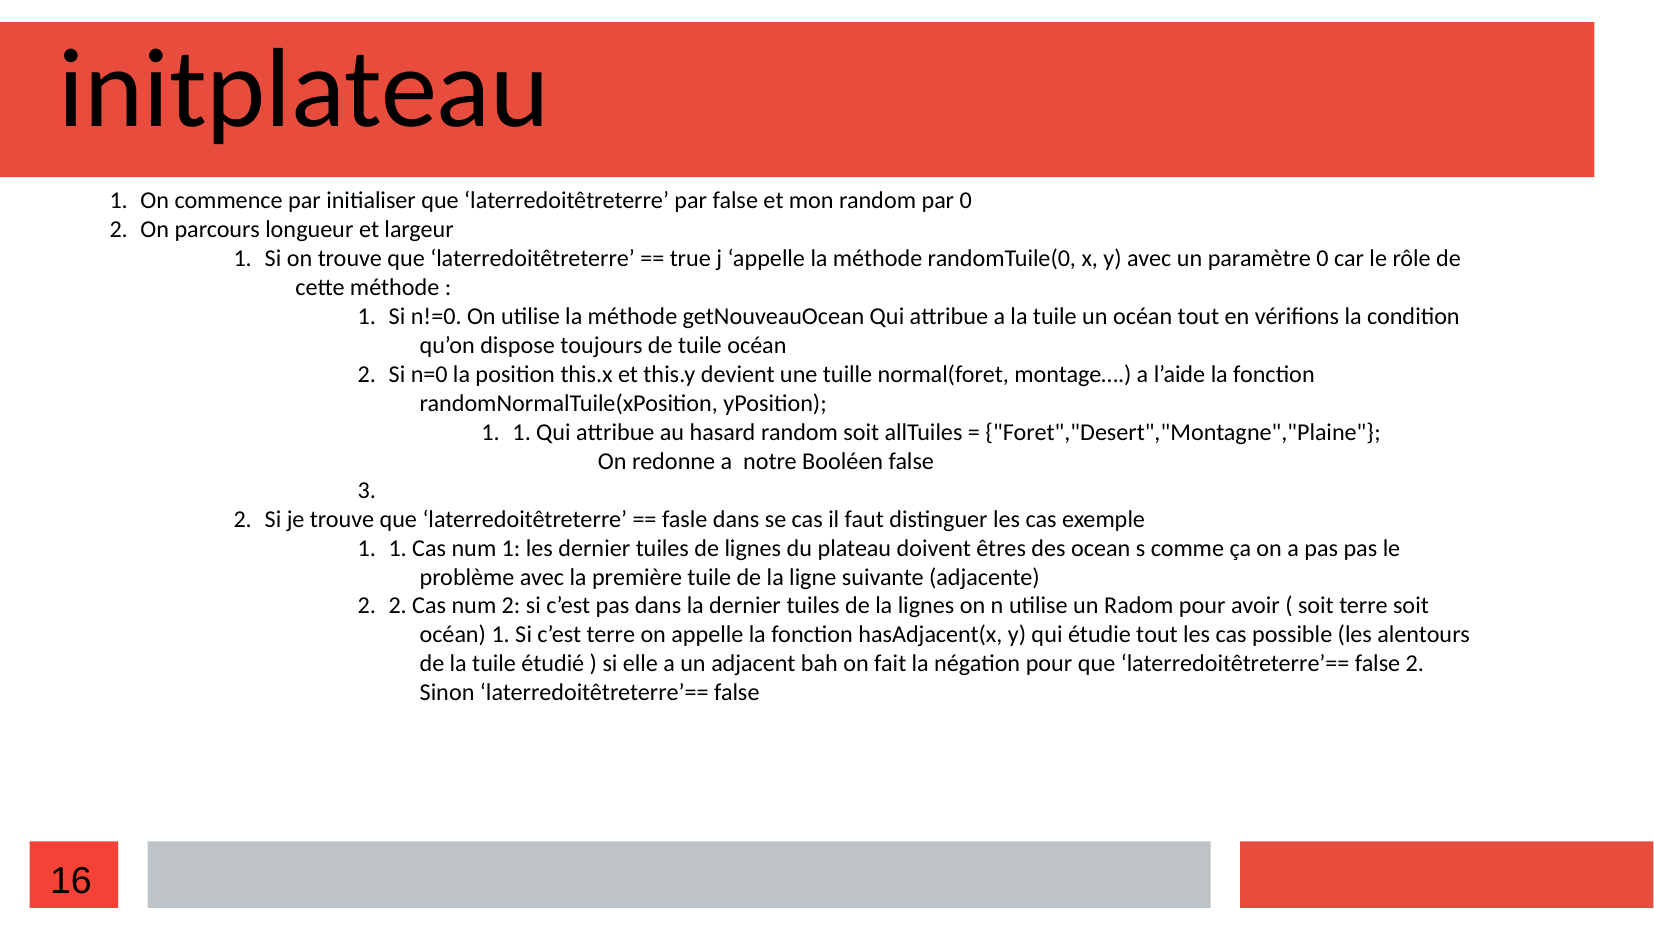

# initplateau
On commence par initialiser que ‘laterredoitêtreterre’ par false et mon random par 0
On parcours longueur et largeur
Si on trouve que ‘laterredoitêtreterre’ == true j ‘appelle la méthode randomTuile(0, x, y) avec un paramètre 0 car le rôle de cette méthode :
Si n!=0. On utilise la méthode getNouveauOcean Qui attribue a la tuile un océan tout en vérifions la condition qu’on dispose toujours de tuile océan
Si n=0 la position this.x et this.y devient une tuille normal(foret, montage….) a l’aide la fonction randomNormalTuile(xPosition, yPosition);
1. Qui attribue au hasard random soit allTuiles = {"Foret","Desert","Montagne","Plaine"};
 On redonne a notre Booléen false
Si je trouve que ‘laterredoitêtreterre’ == fasle dans se cas il faut distinguer les cas exemple
1. Cas num 1: les dernier tuiles de lignes du plateau doivent êtres des ocean s comme ça on a pas pas le problème avec la première tuile de la ligne suivante (adjacente)
2. Cas num 2: si c’est pas dans la dernier tuiles de la lignes on n utilise un Radom pour avoir ( soit terre soit océan) 1. Si c’est terre on appelle la fonction hasAdjacent(x, y) qui étudie tout les cas possible (les alentours de la tuile étudié ) si elle a un adjacent bah on fait la négation pour que ‘laterredoitêtreterre’== false 2. Sinon ‘laterredoitêtreterre’== false
16